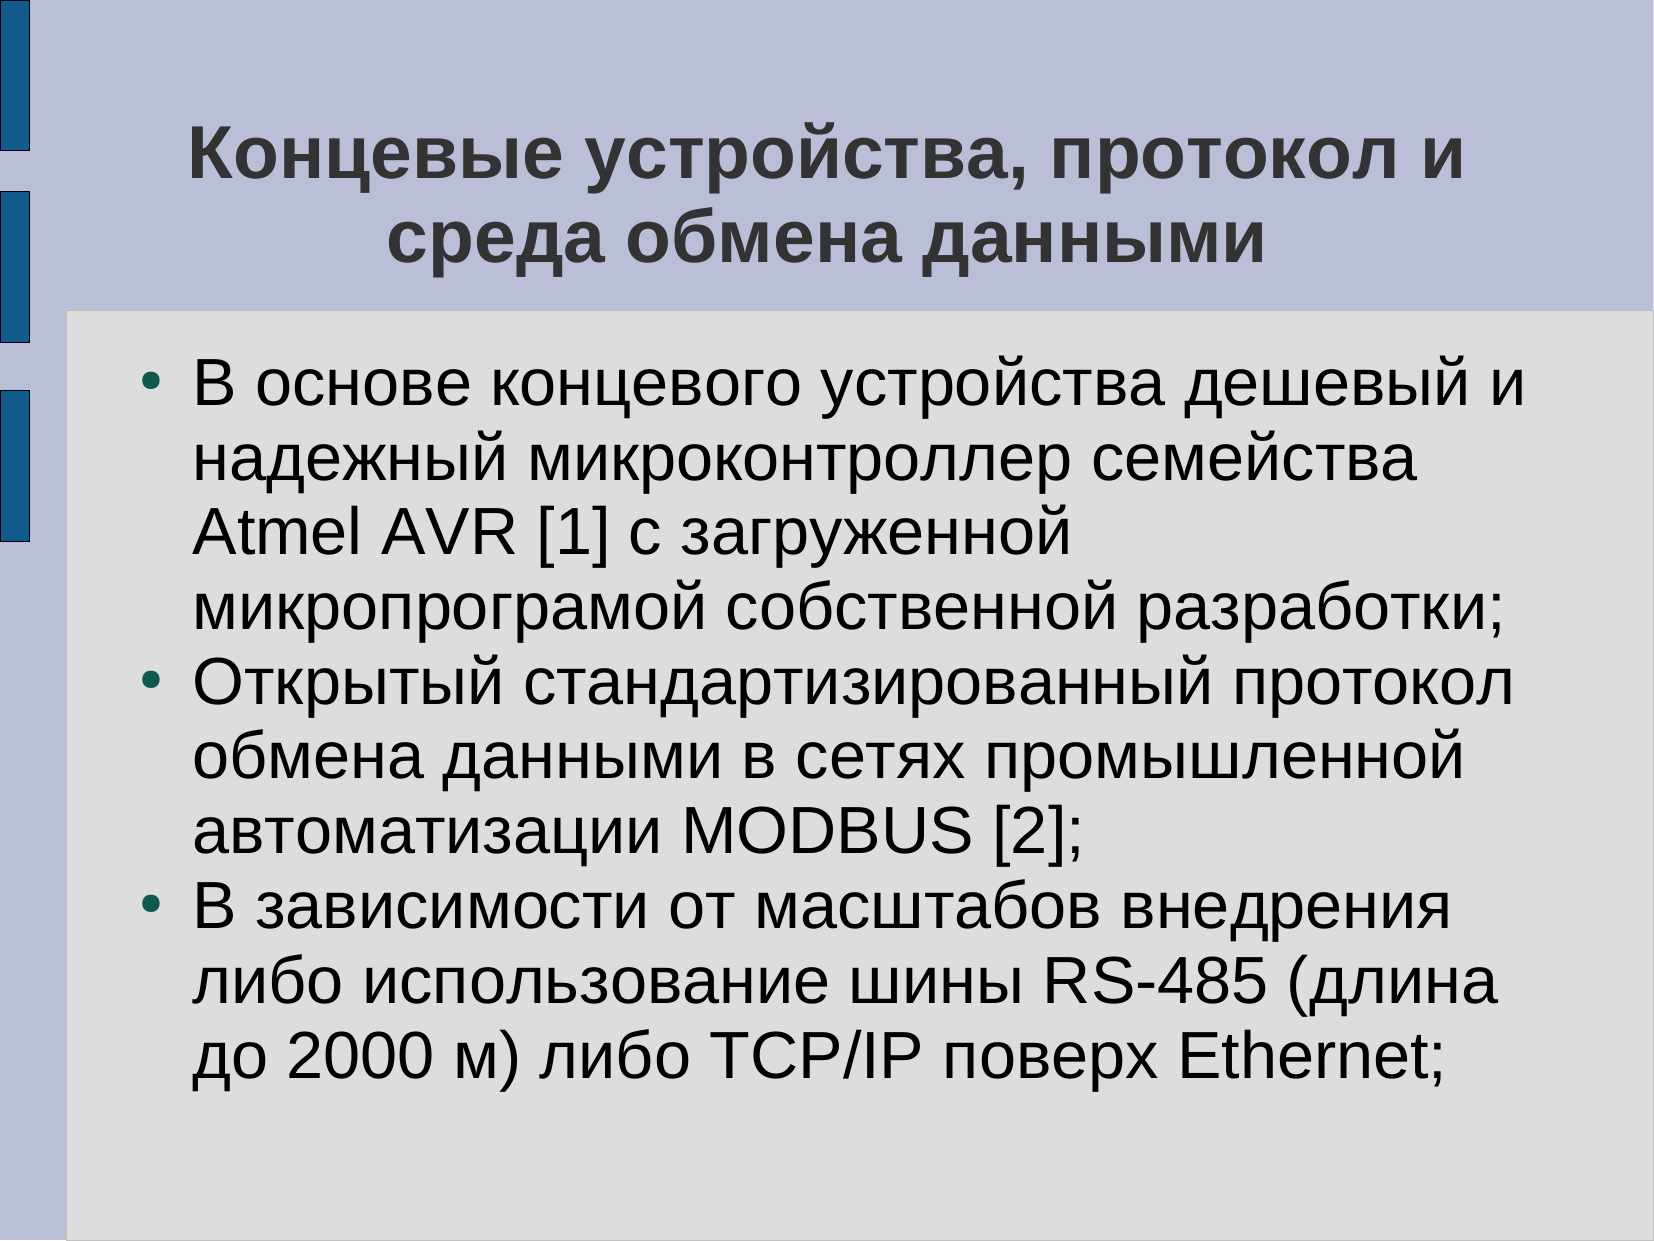

# Концевые устройства, протокол и среда обмена данными
В основе концевого устройства дешевый и надежный микроконтроллер семейства Atmel AVR [1] с загруженной микропрограмой собственной разработки;
Открытый стандартизированный протокол обмена данными в сетях промышленной автоматизации MODBUS [2];
В зависимости от масштабов внедрения либо использование шины RS-485 (длина до 2000 м) либо TCP/IP поверх Ethernet;